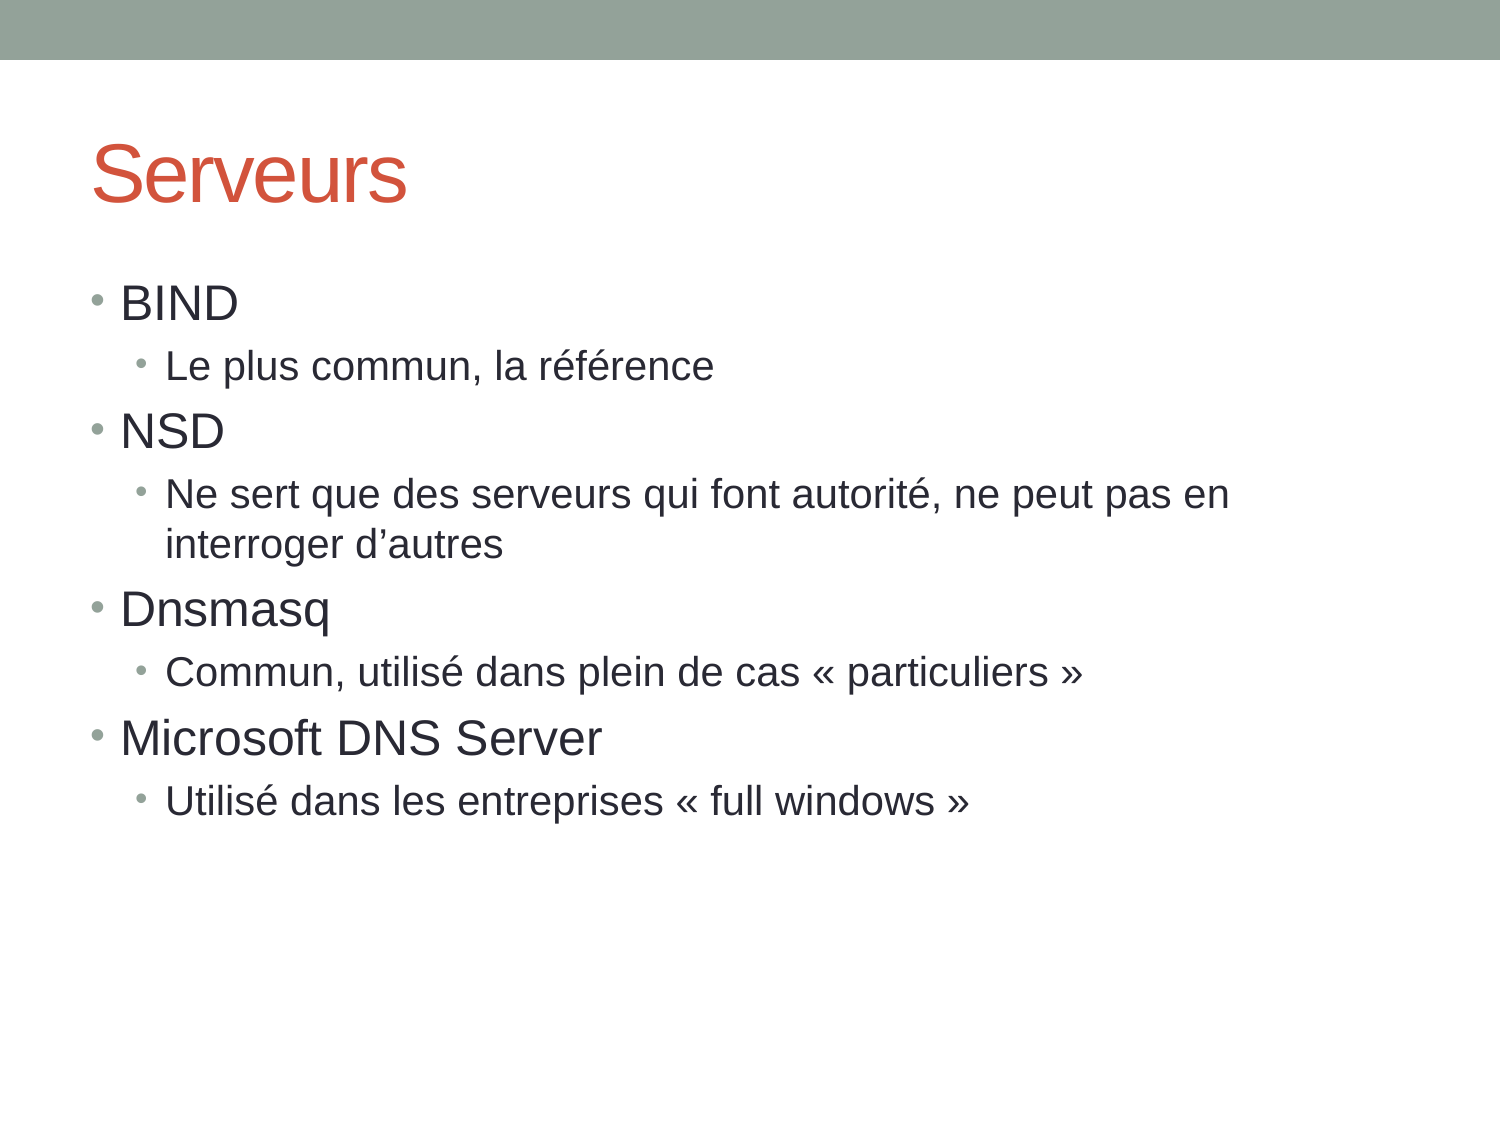

# Serveurs
BIND
Le plus commun, la référence
NSD
Ne sert que des serveurs qui font autorité, ne peut pas en interroger d’autres
Dnsmasq
Commun, utilisé dans plein de cas « particuliers »
Microsoft DNS Server
Utilisé dans les entreprises « full windows »